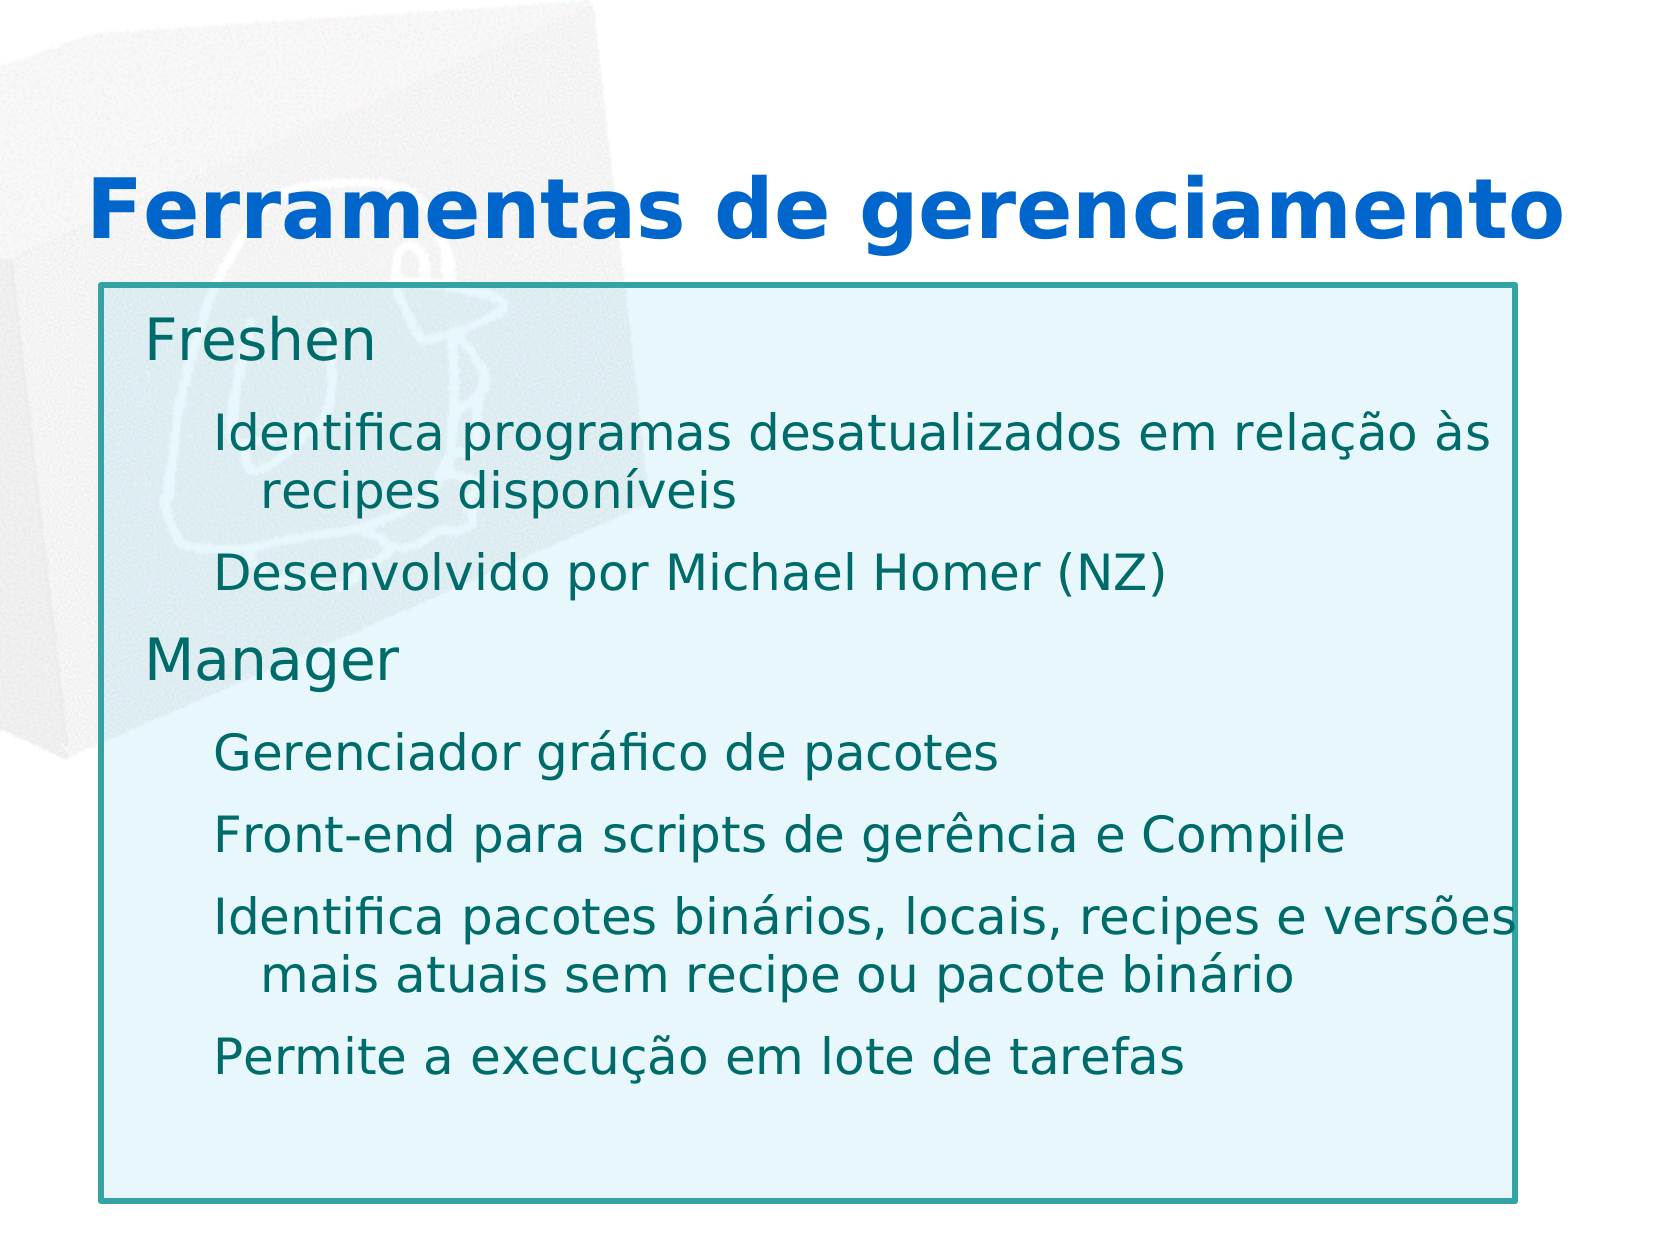

# Ferramentas de gerenciamento
Freshen
Identifica programas desatualizados em relação às recipes disponíveis
Desenvolvido por Michael Homer (NZ)
Manager
Gerenciador gráfico de pacotes
Front-end para scripts de gerência e Compile
Identifica pacotes binários, locais, recipes e versões mais atuais sem recipe ou pacote binário
Permite a execução em lote de tarefas